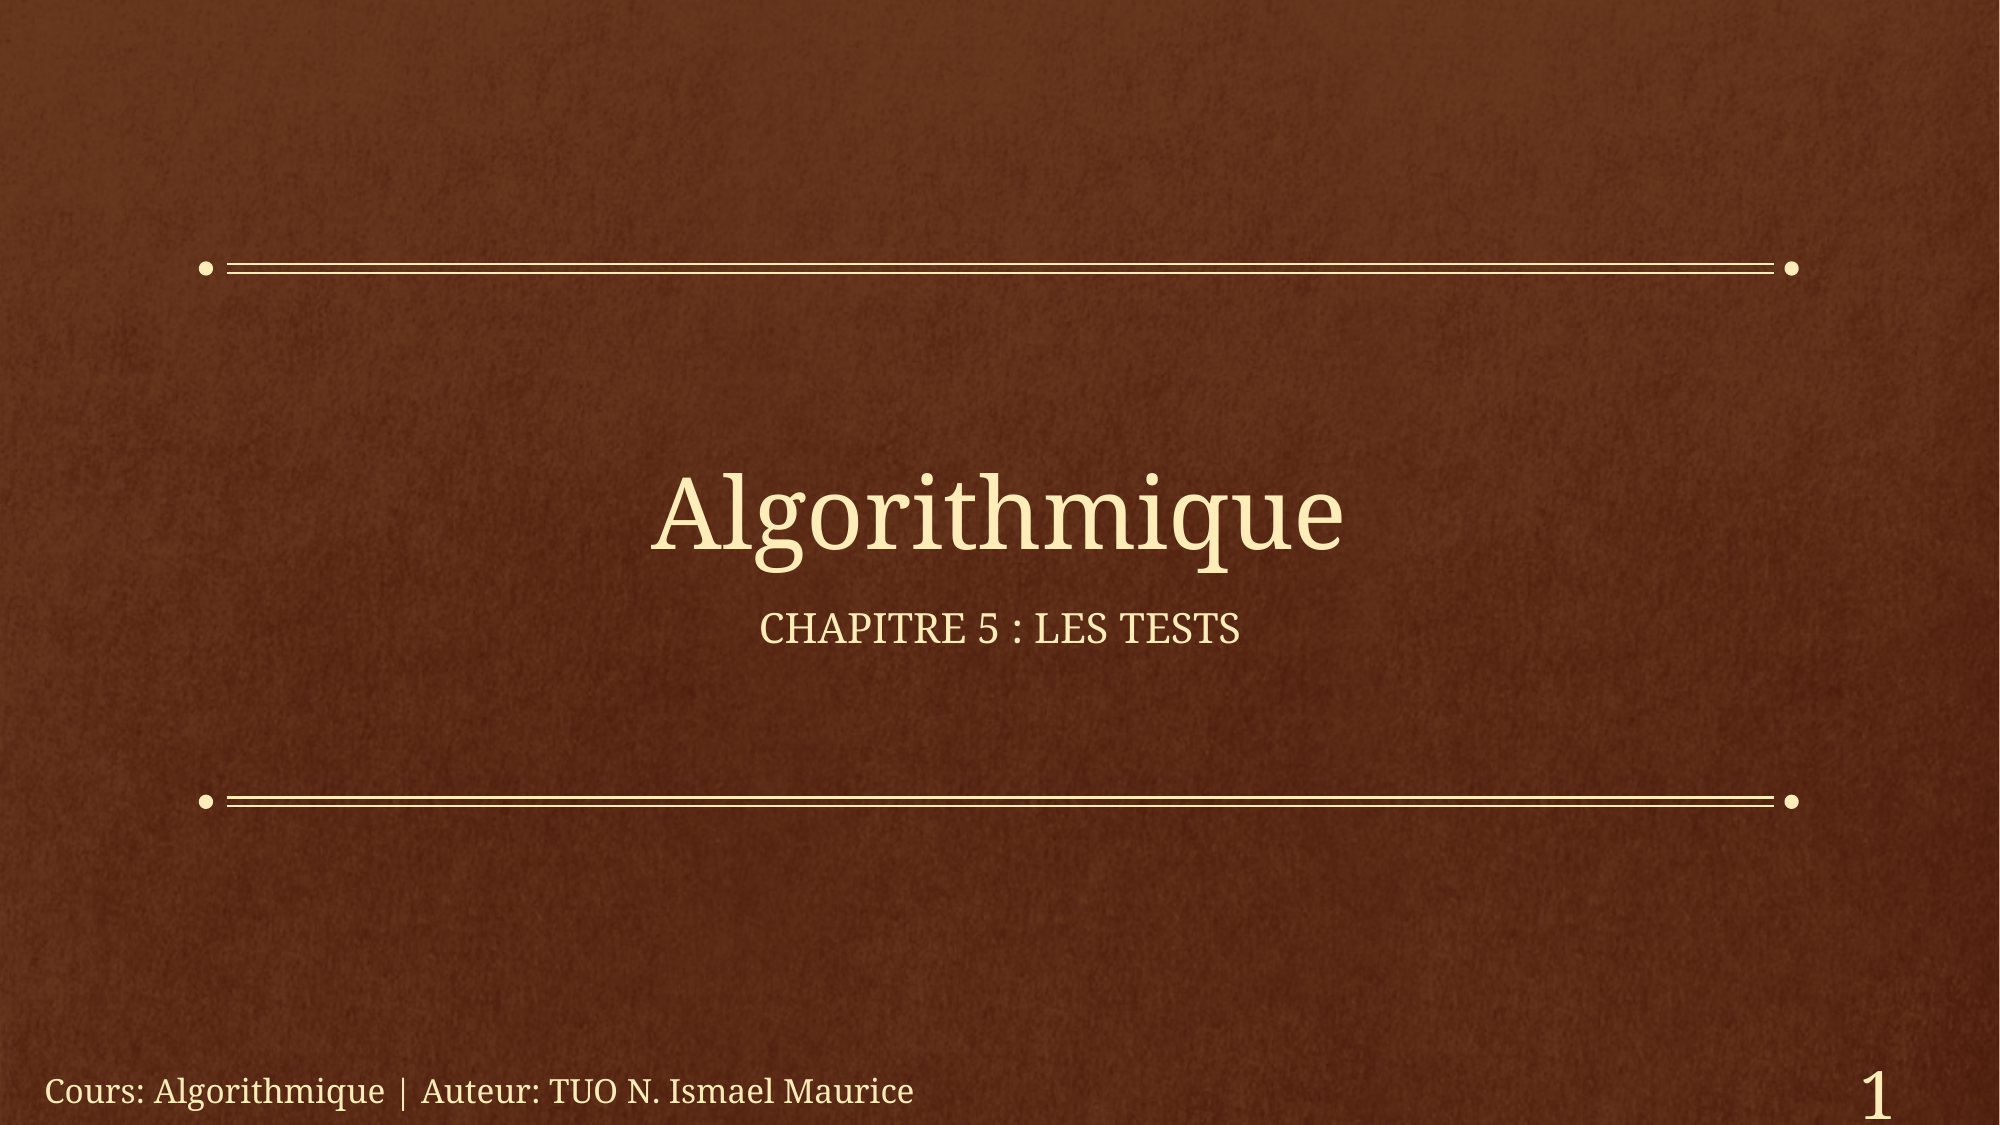

# Algorithmique
Chapitre 5 : LeS TESTS
1
Cours: Algorithmique | Auteur: TUO N. Ismael Maurice